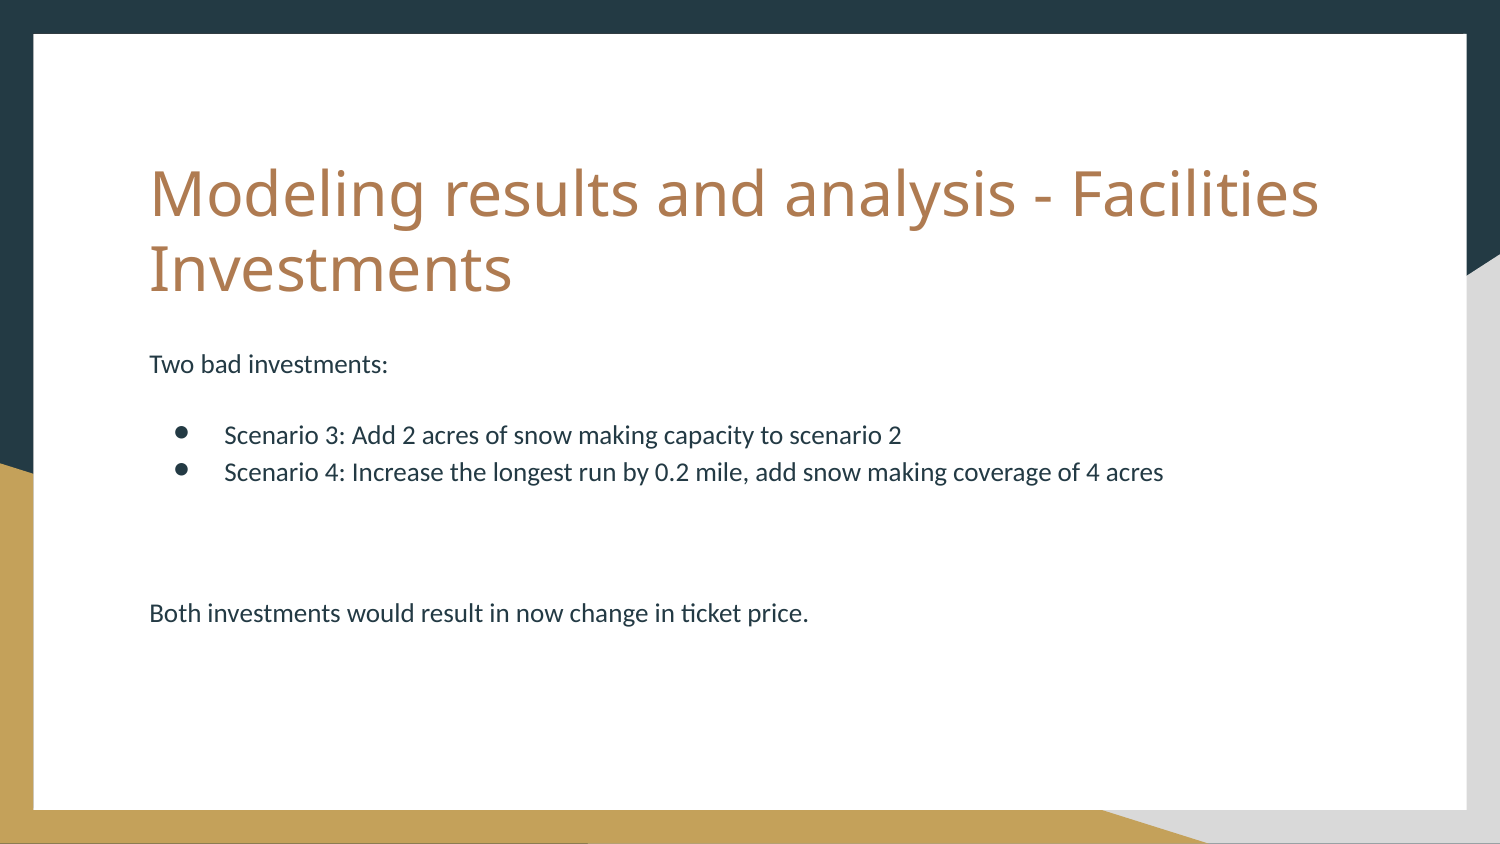

# Modeling results and analysis - Facilities Investments
Two bad investments:
Scenario 3: Add 2 acres of snow making capacity to scenario 2
Scenario 4: Increase the longest run by 0.2 mile, add snow making coverage of 4 acres
Both investments would result in now change in ticket price.